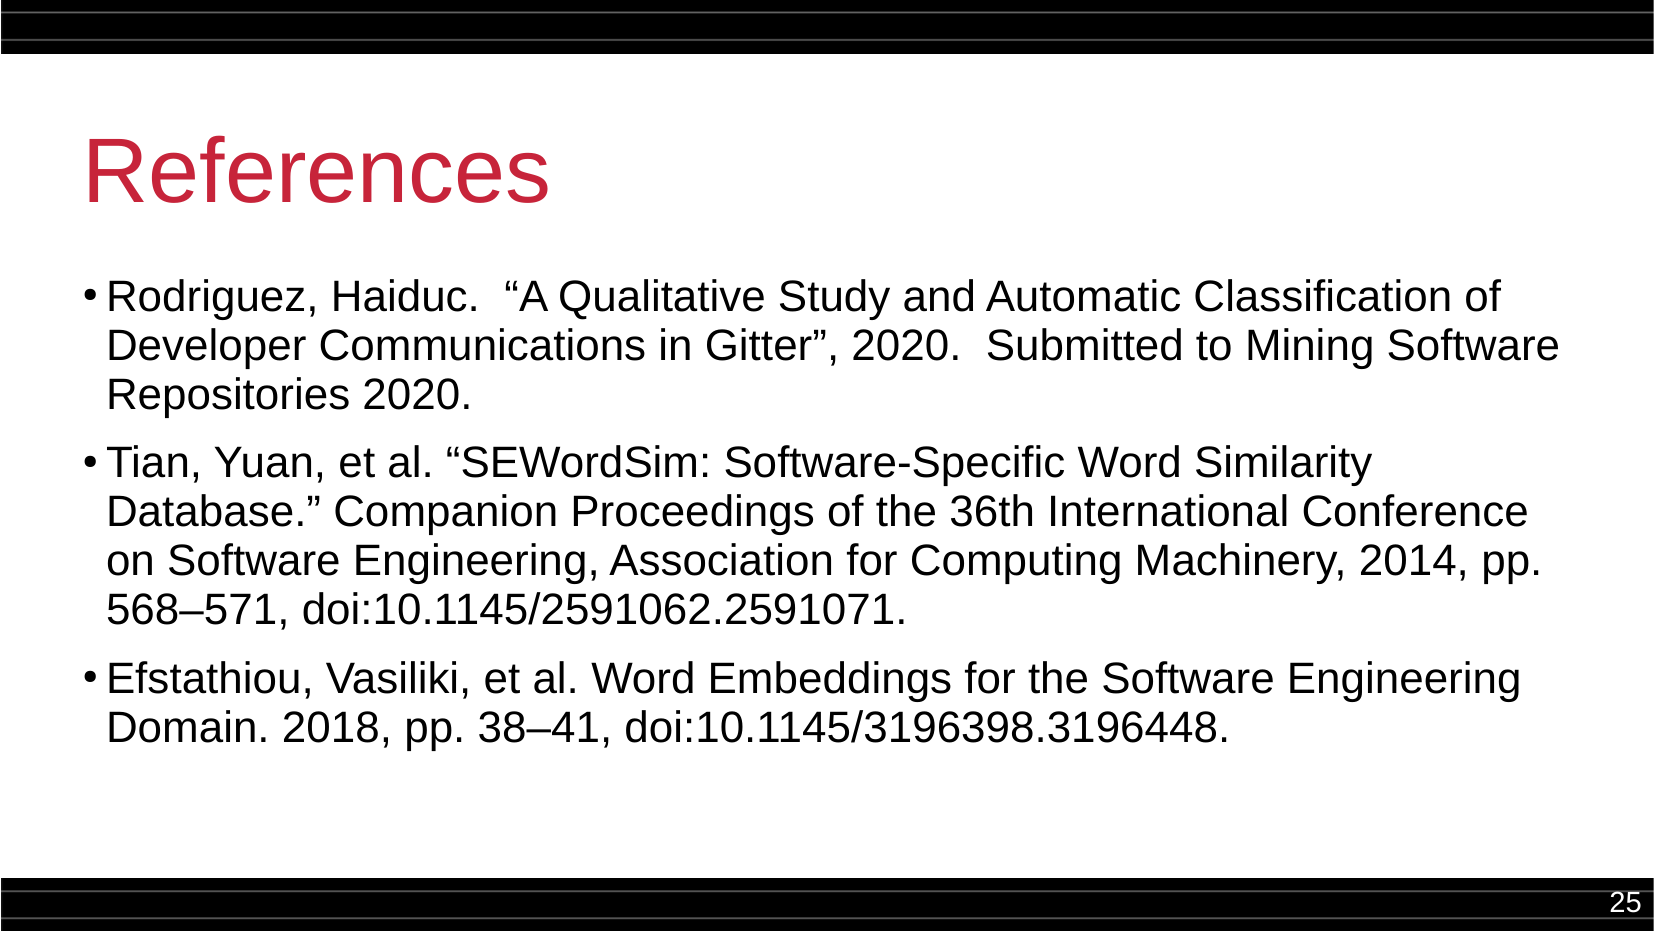

# References
Rodriguez, Haiduc. “A Qualitative Study and Automatic Classification of Developer Communications in Gitter”, 2020. Submitted to Mining Software Repositories 2020.
Tian, Yuan, et al. “SEWordSim: Software-Specific Word Similarity Database.” Companion Proceedings of the 36th International Conference on Software Engineering, Association for Computing Machinery, 2014, pp. 568–571, doi:10.1145/2591062.2591071.
Efstathiou, Vasiliki, et al. Word Embeddings for the Software Engineering Domain. 2018, pp. 38–41, doi:10.1145/3196398.3196448.